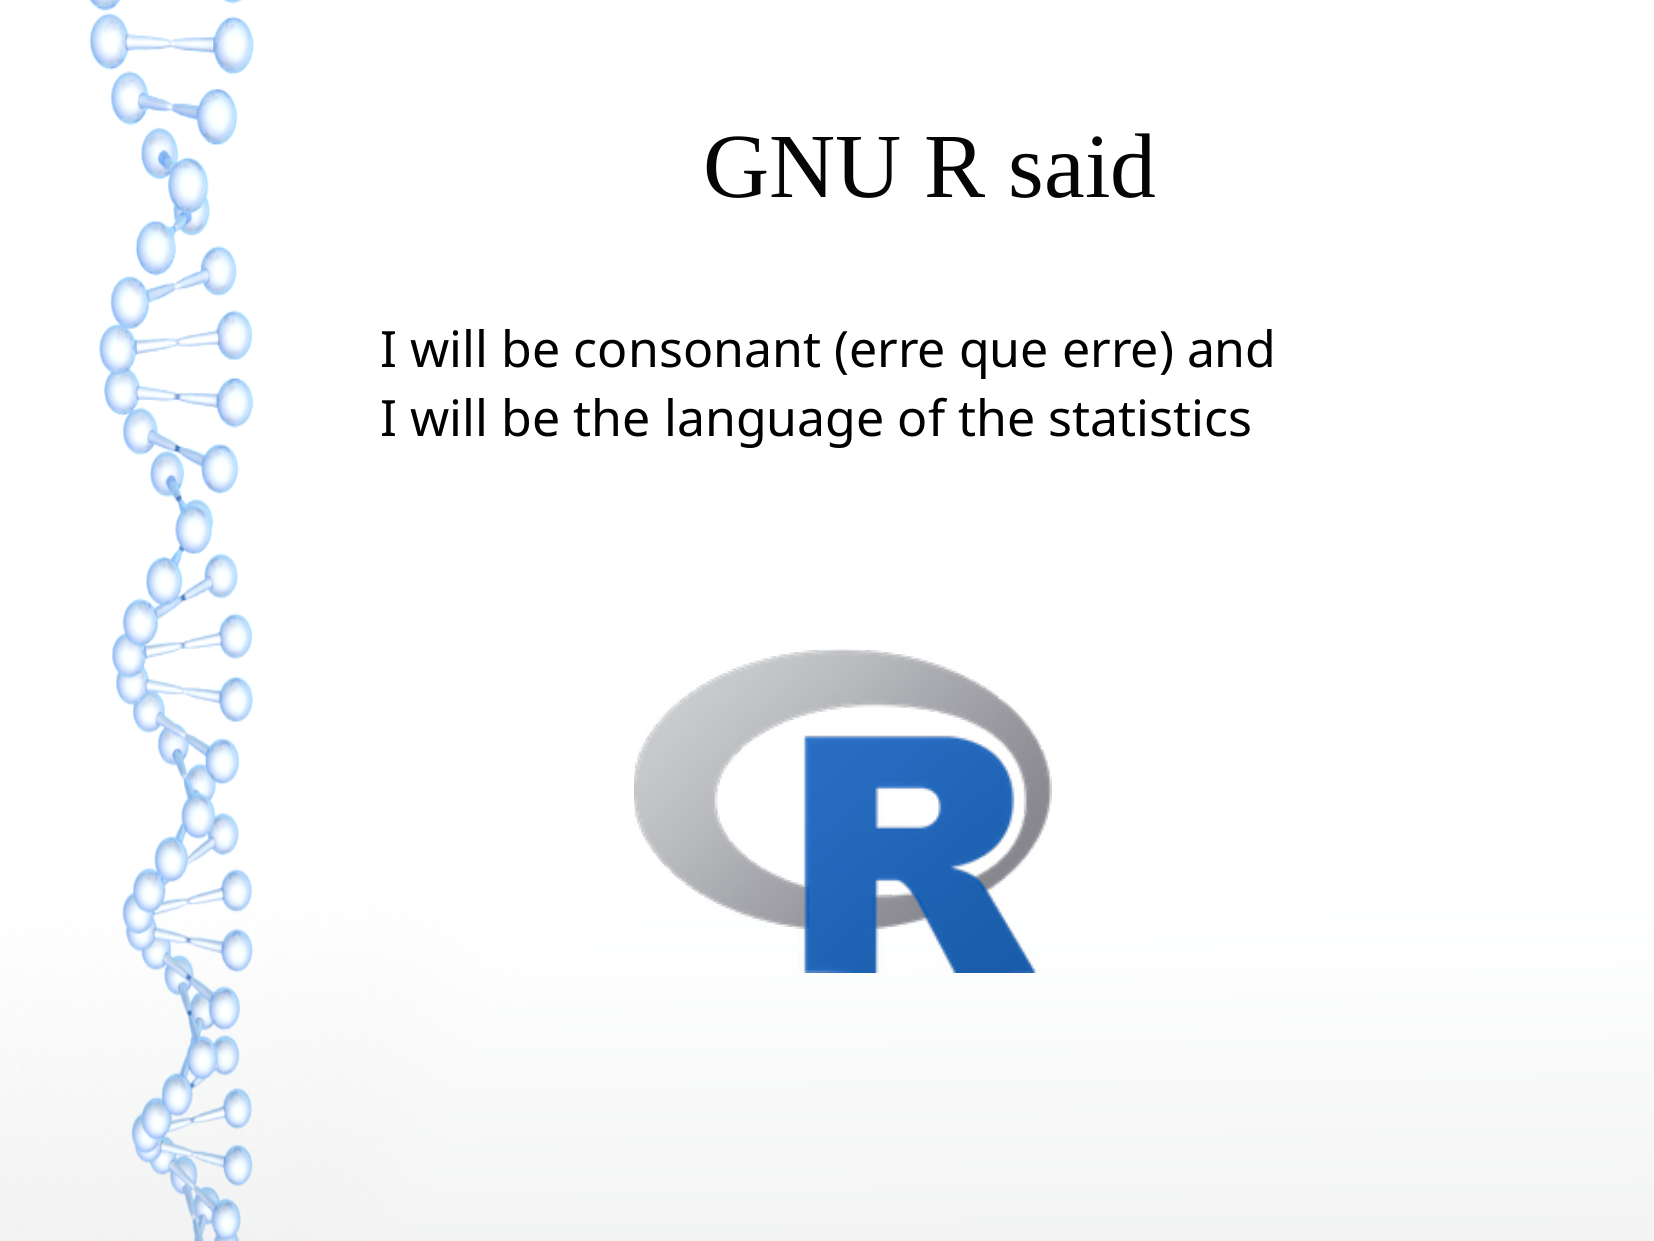

# GNU R said
I will be consonant (erre que erre) and
I will be the language of the statistics